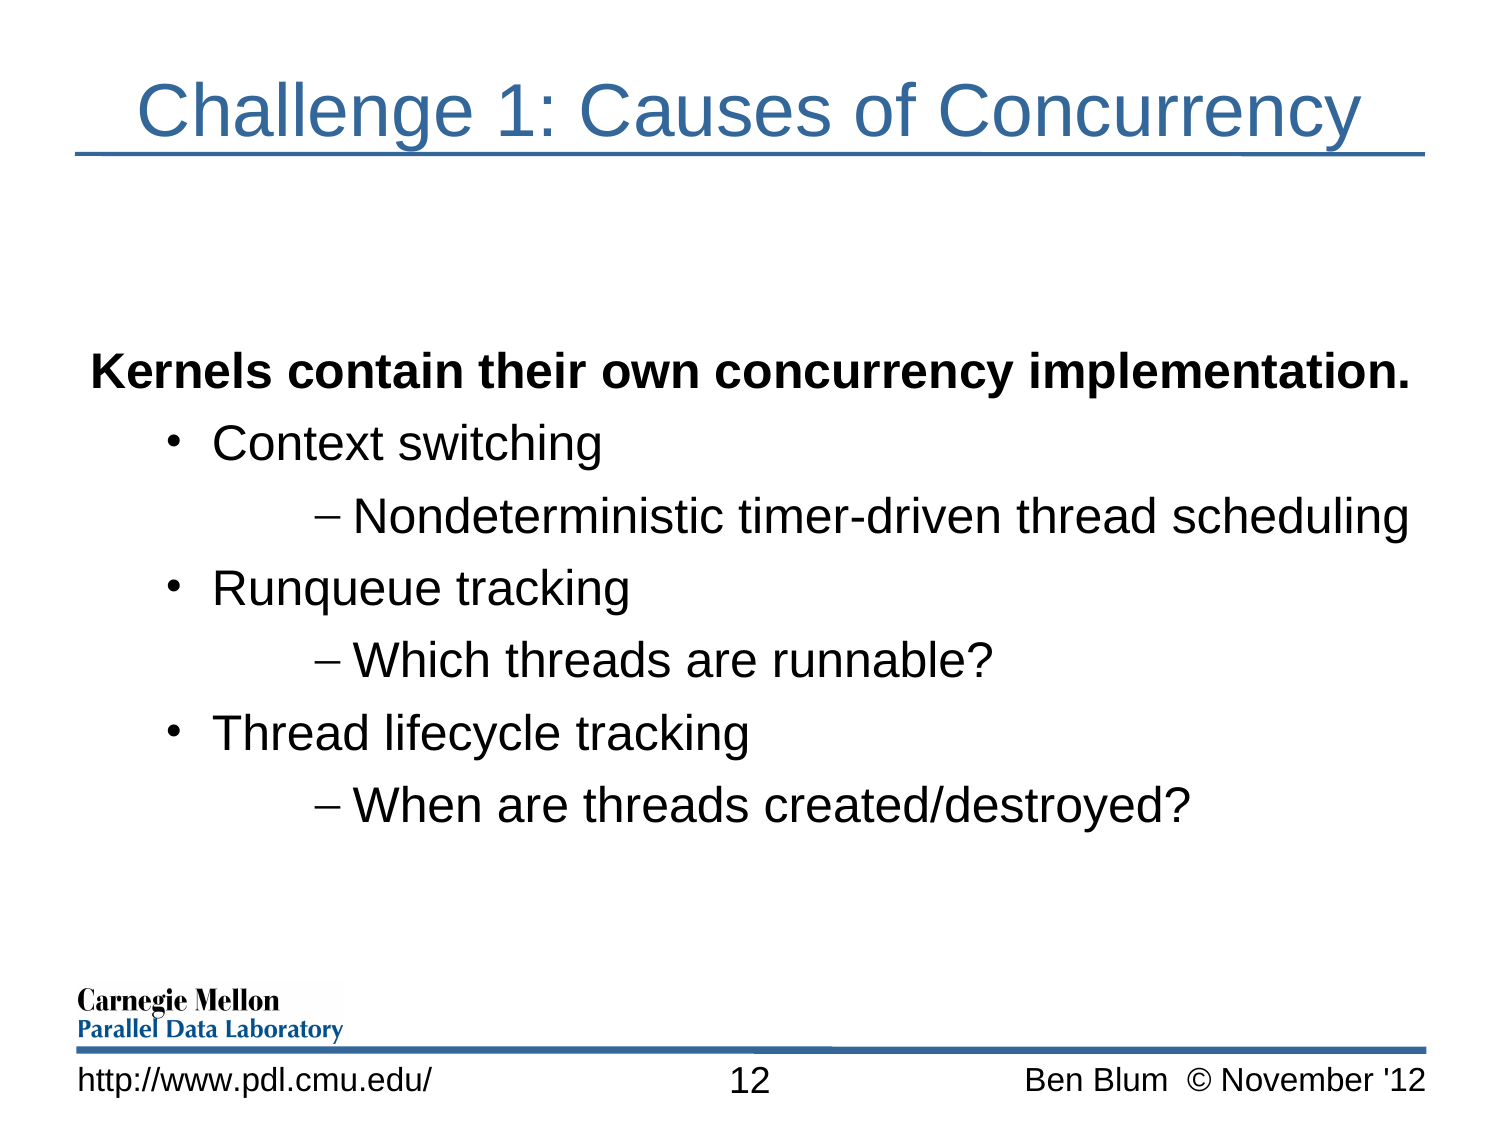

# Challenge 1: Causes of Concurrency
Kernels contain their own concurrency implementation.
Context switching
Nondeterministic timer-driven thread scheduling
Runqueue tracking
Which threads are runnable?
Thread lifecycle tracking
When are threads created/destroyed?
12